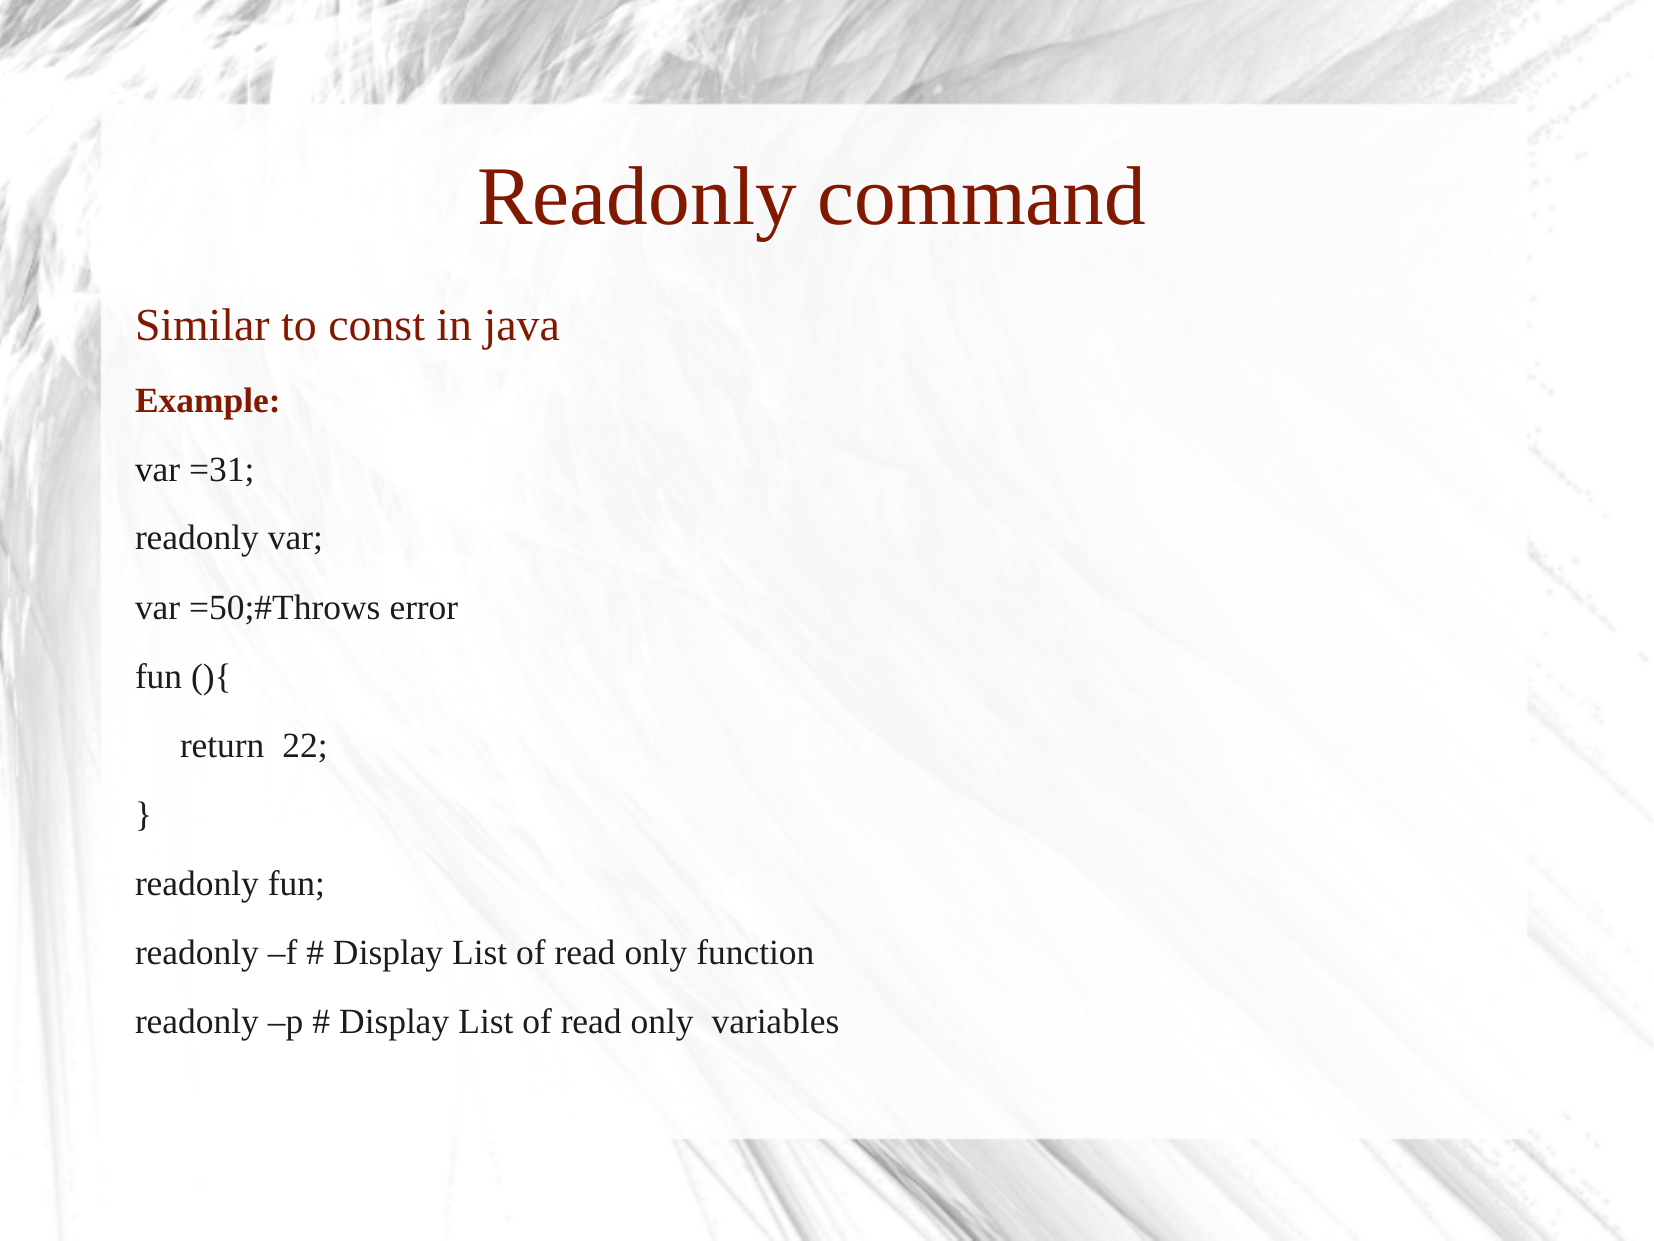

# Readonly command
Similar to const in java
Example:
var =31;
readonly var;
var =50;#Throws error
fun (){
 return 22;
}
readonly fun;
readonly –f # Display List of read only function
readonly –p # Display List of read only variables